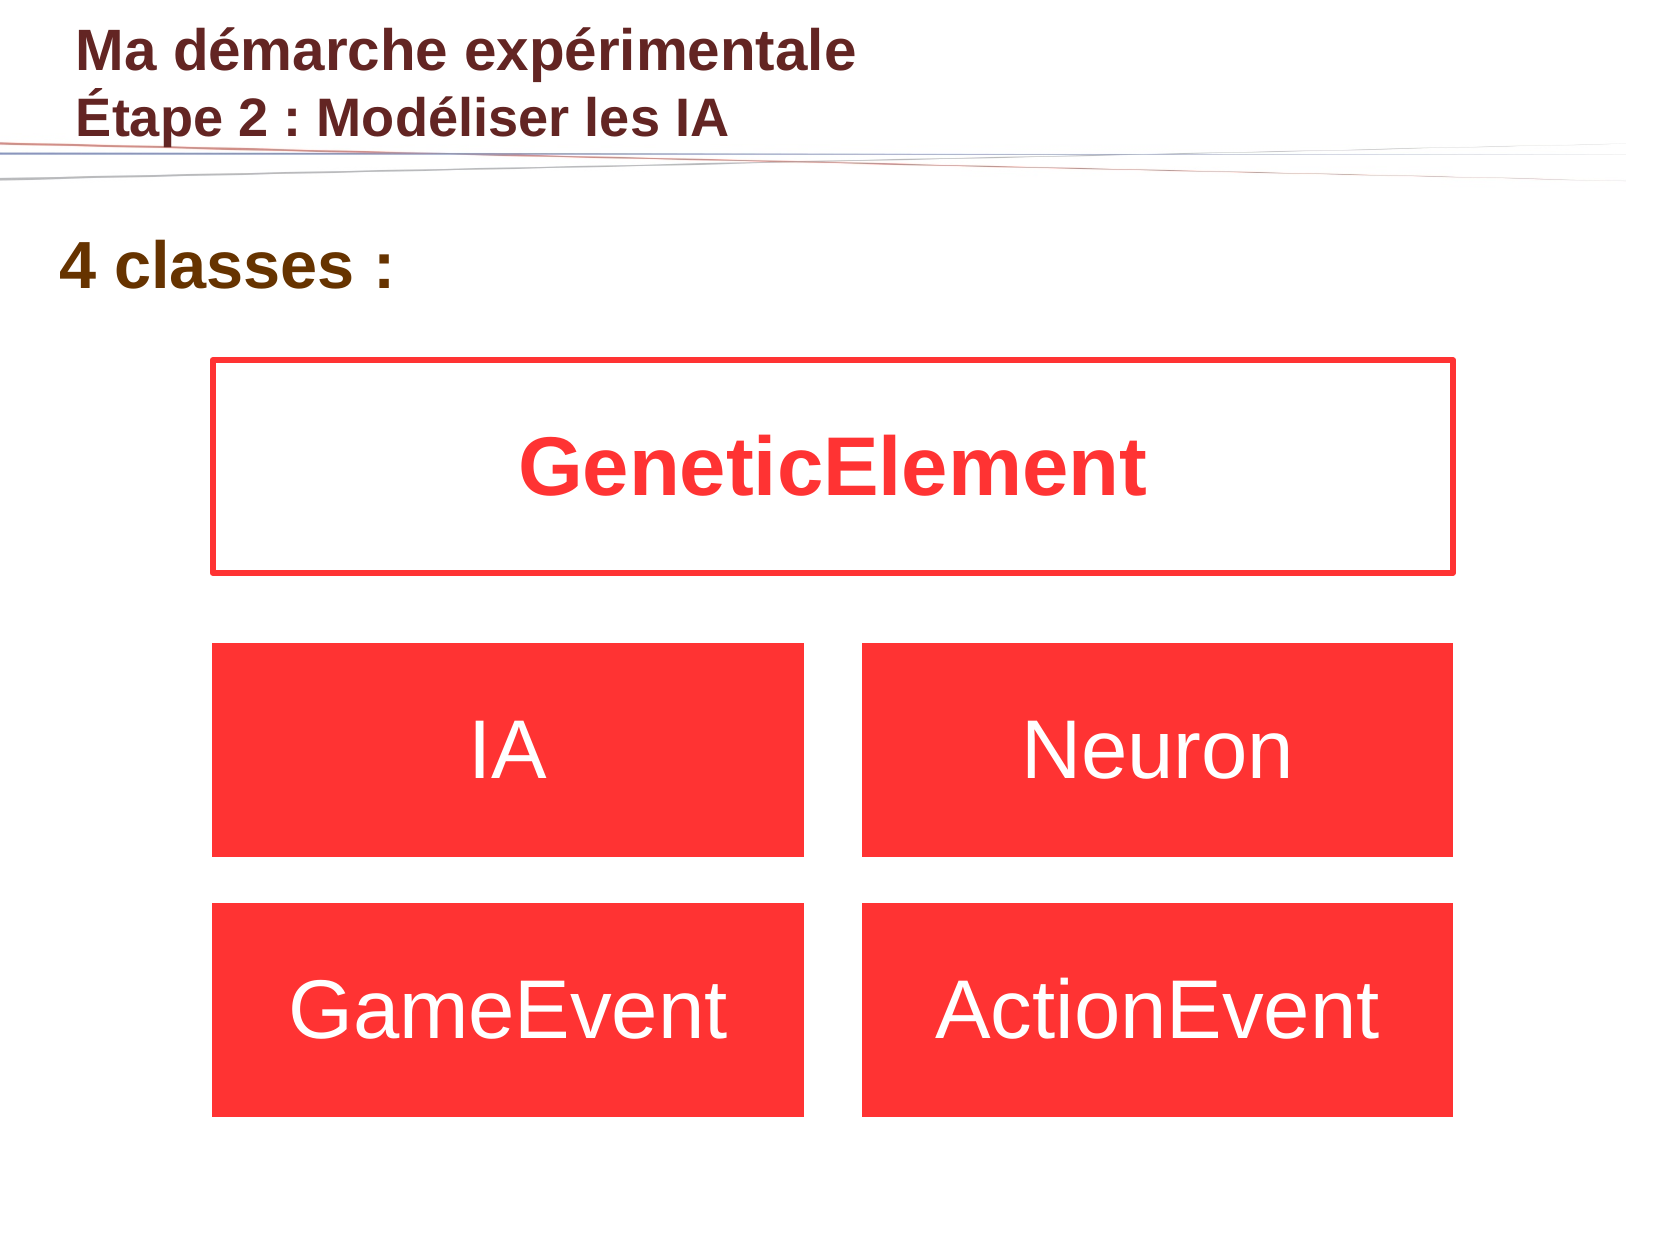

# Ma démarche expérimentale Étape 2 : Modéliser les IA
4 classes :
GeneticElement
IA
Neuron
GameEvent
ActionEvent